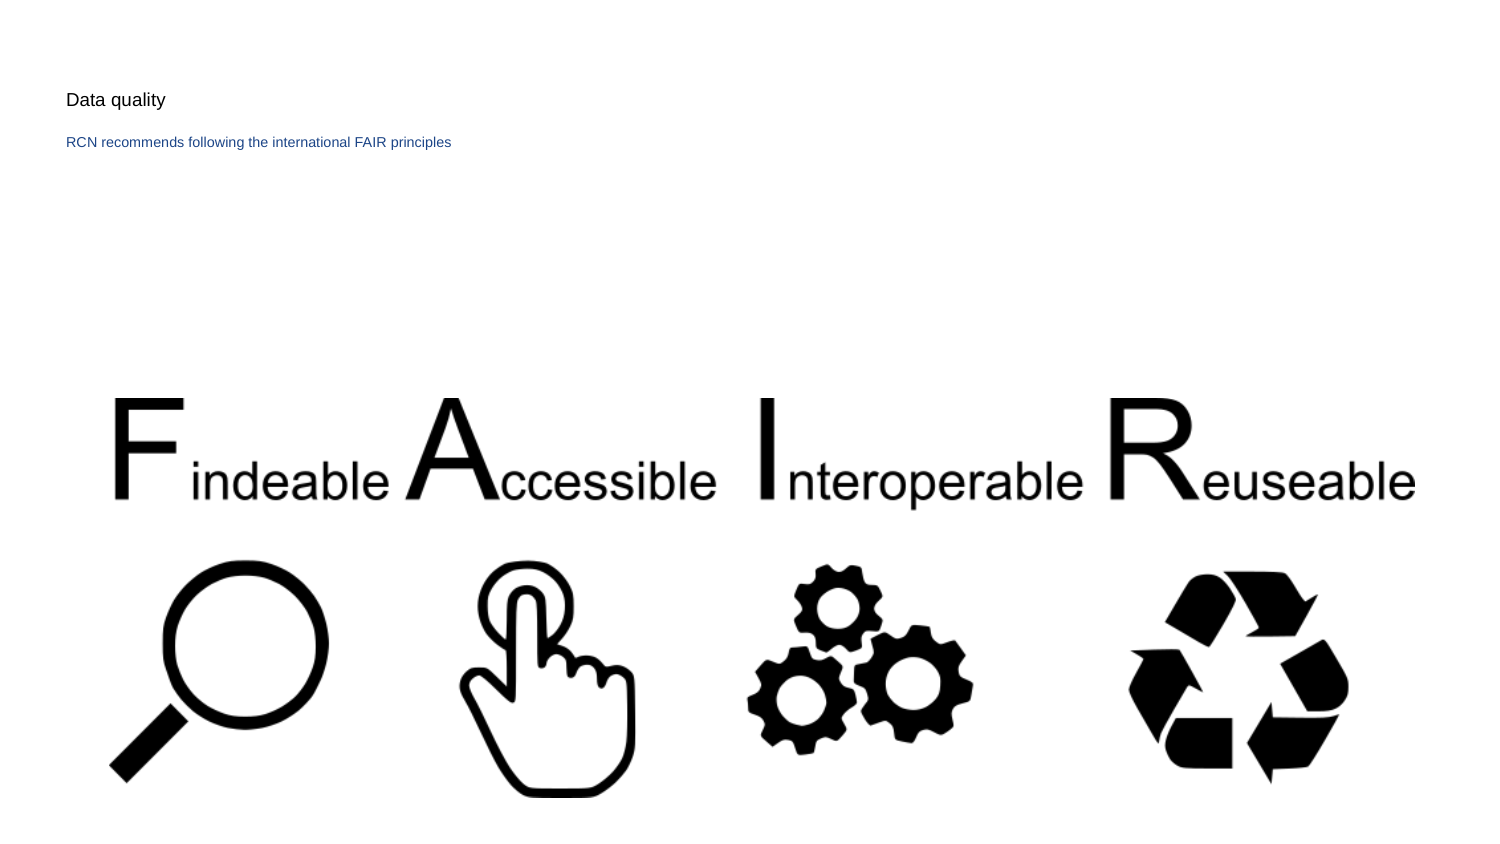

# Data quality RCN recommends following the international FAIR principles